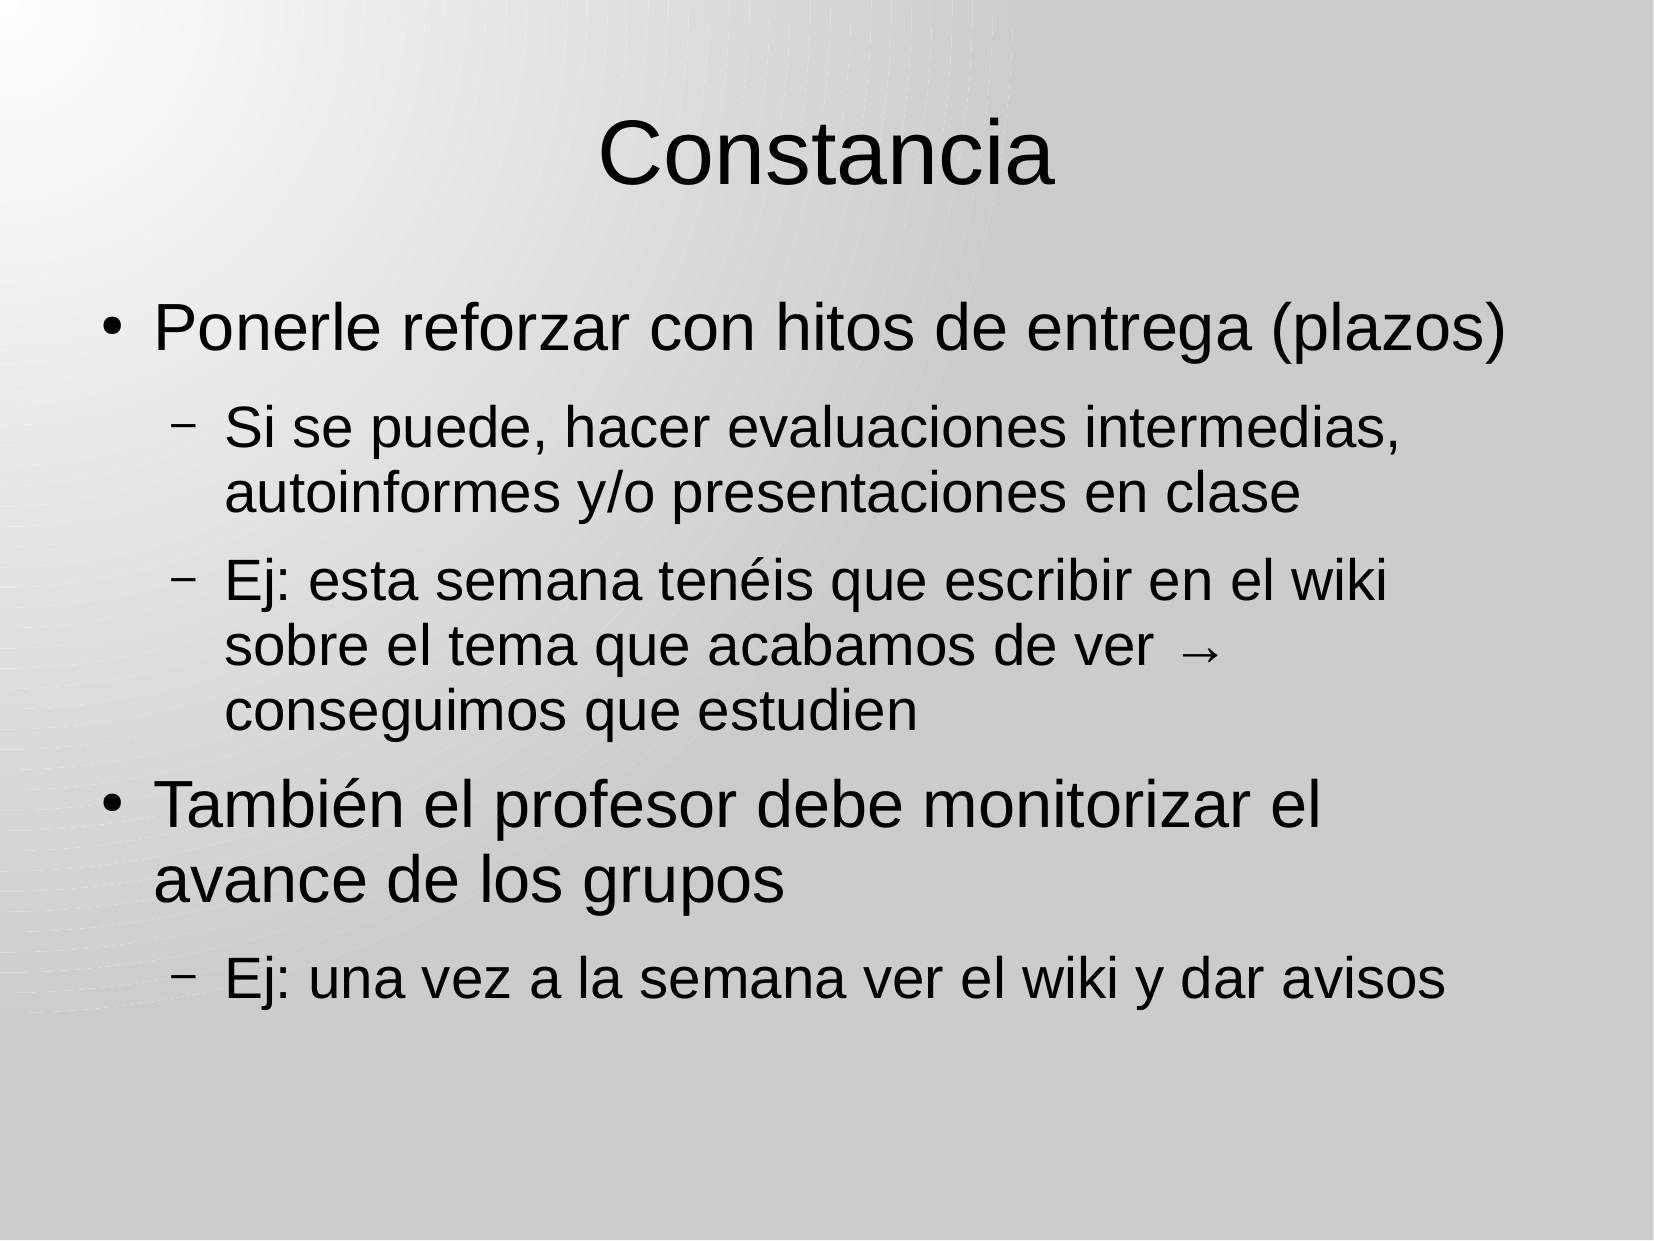

# Constancia
Ponerle reforzar con hitos de entrega (plazos)
Si se puede, hacer evaluaciones intermedias, autoinformes y/o presentaciones en clase
Ej: esta semana tenéis que escribir en el wiki sobre el tema que acabamos de ver → conseguimos que estudien
También el profesor debe monitorizar el avance de los grupos
Ej: una vez a la semana ver el wiki y dar avisos